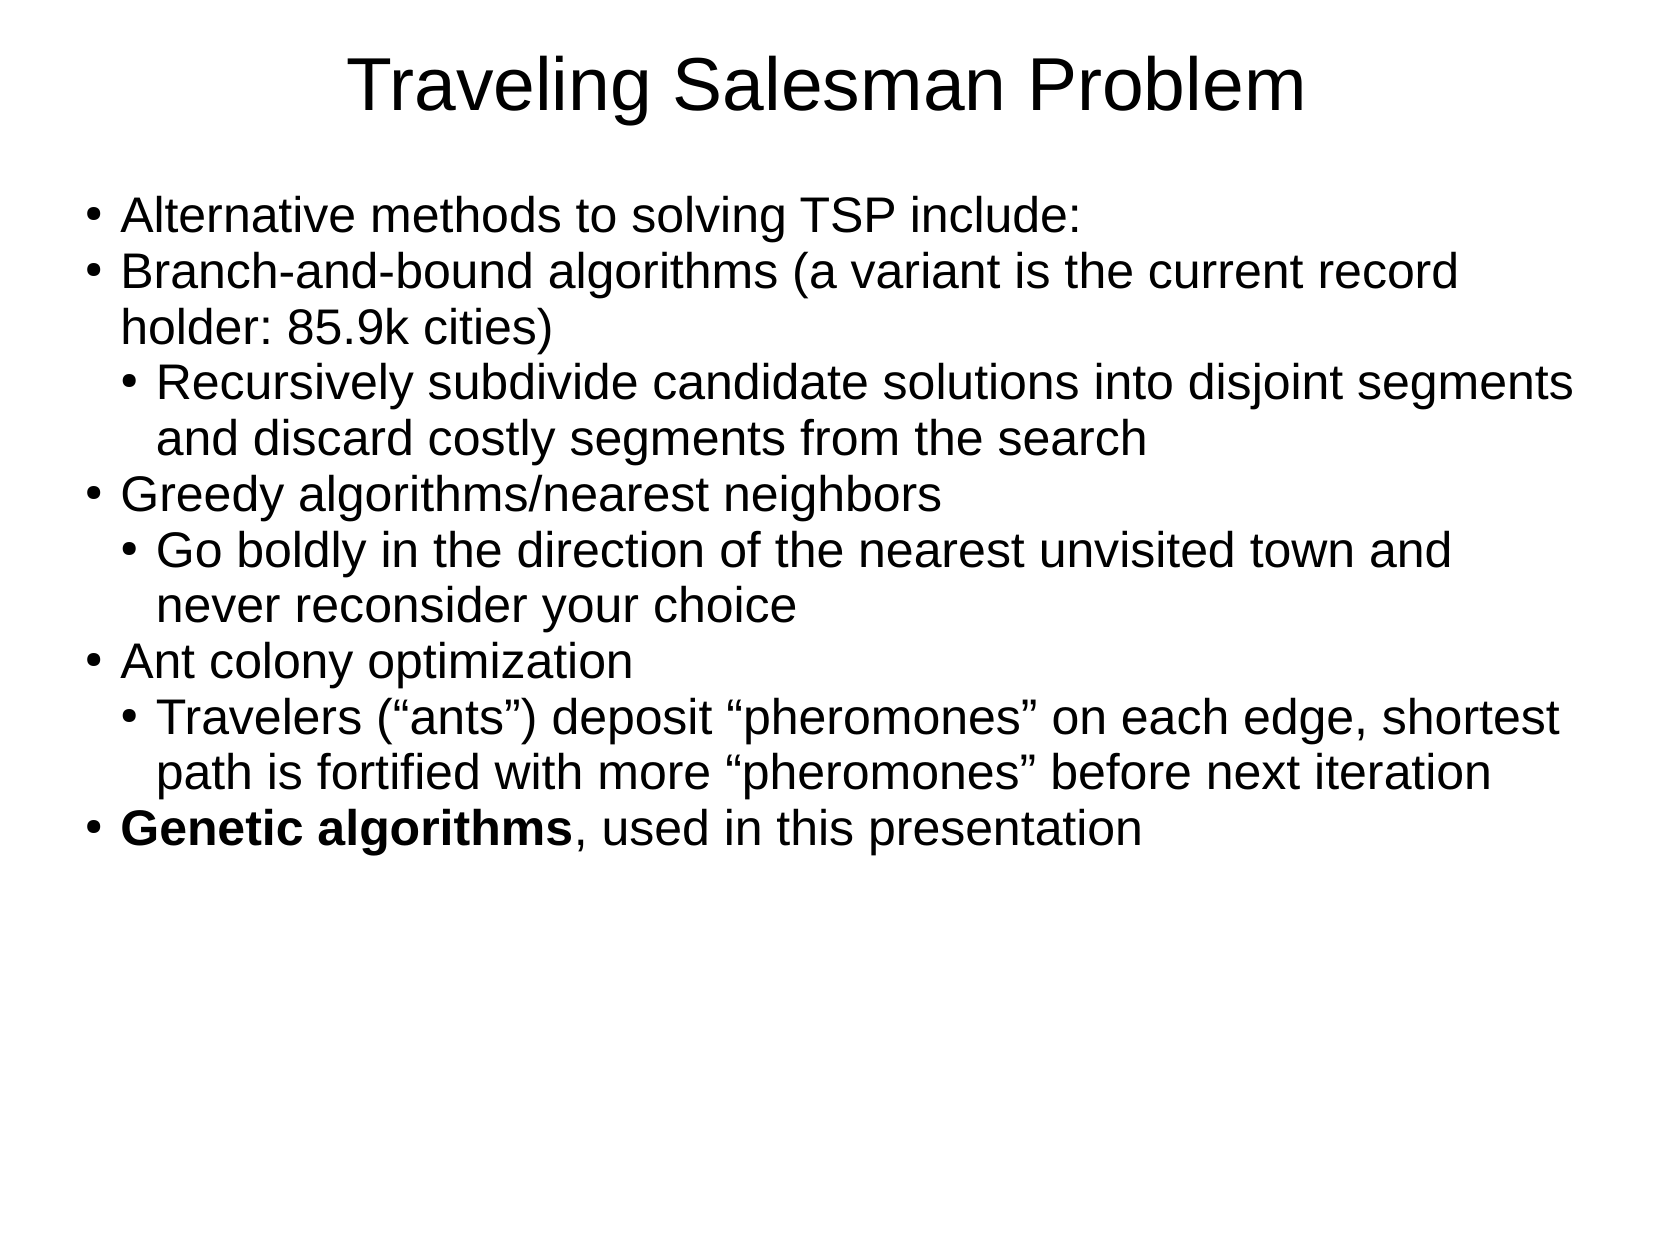

# Traveling Salesman Problem
Alternative methods to solving TSP include:
Branch-and-bound algorithms (a variant is the current record holder: 85.9k cities)
Recursively subdivide candidate solutions into disjoint segments and discard costly segments from the search
Greedy algorithms/nearest neighbors
Go boldly in the direction of the nearest unvisited town and never reconsider your choice
Ant colony optimization
Travelers (“ants”) deposit “pheromones” on each edge, shortest path is fortified with more “pheromones” before next iteration
Genetic algorithms, used in this presentation